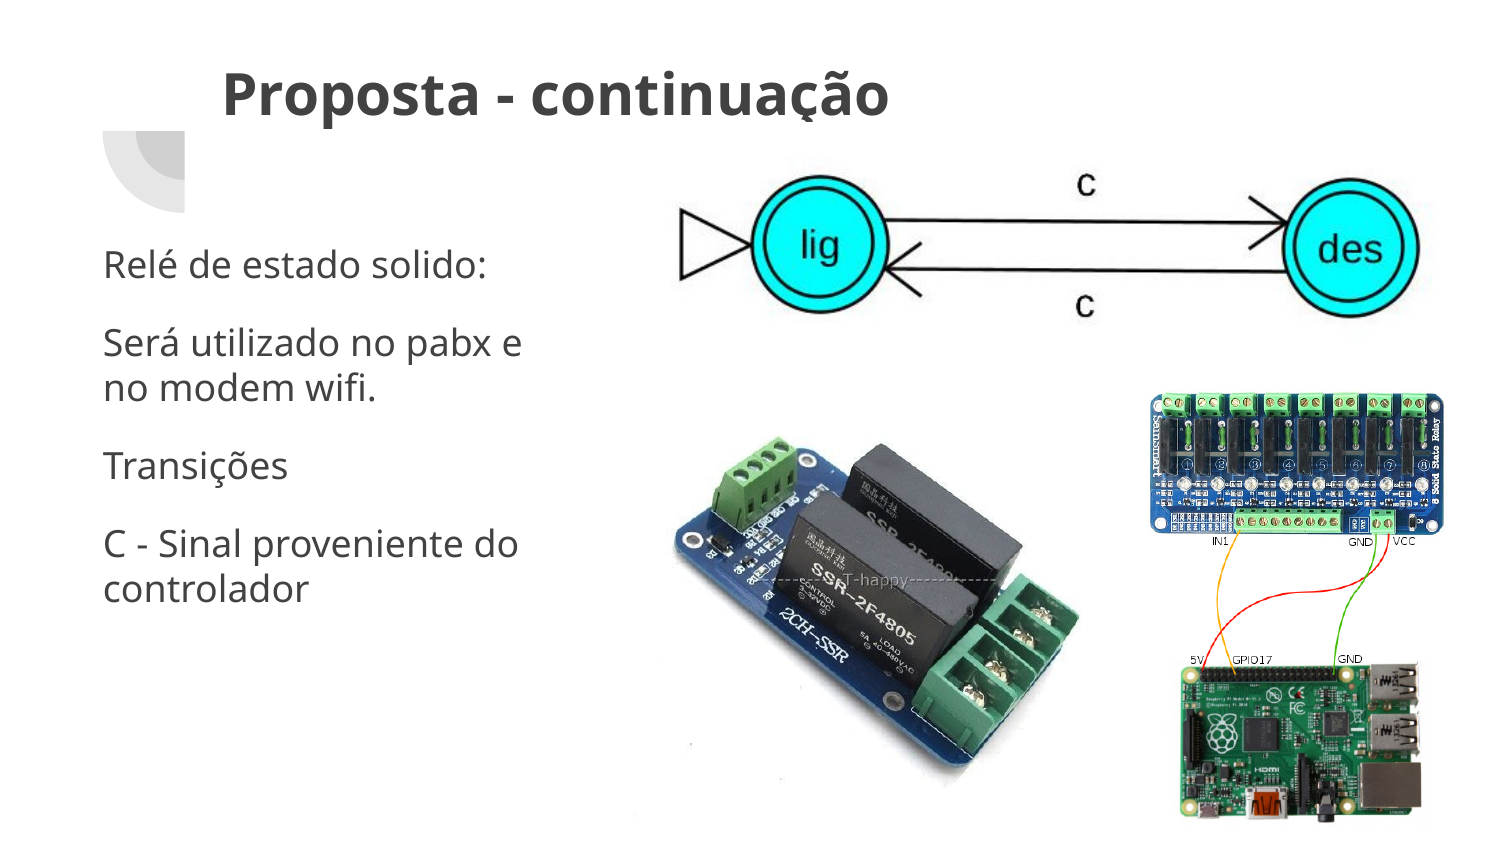

# Proposta - continuação
Relé de estado solido:
Será utilizado no pabx e no modem wifi.
Transições
C - Sinal proveniente do controlador